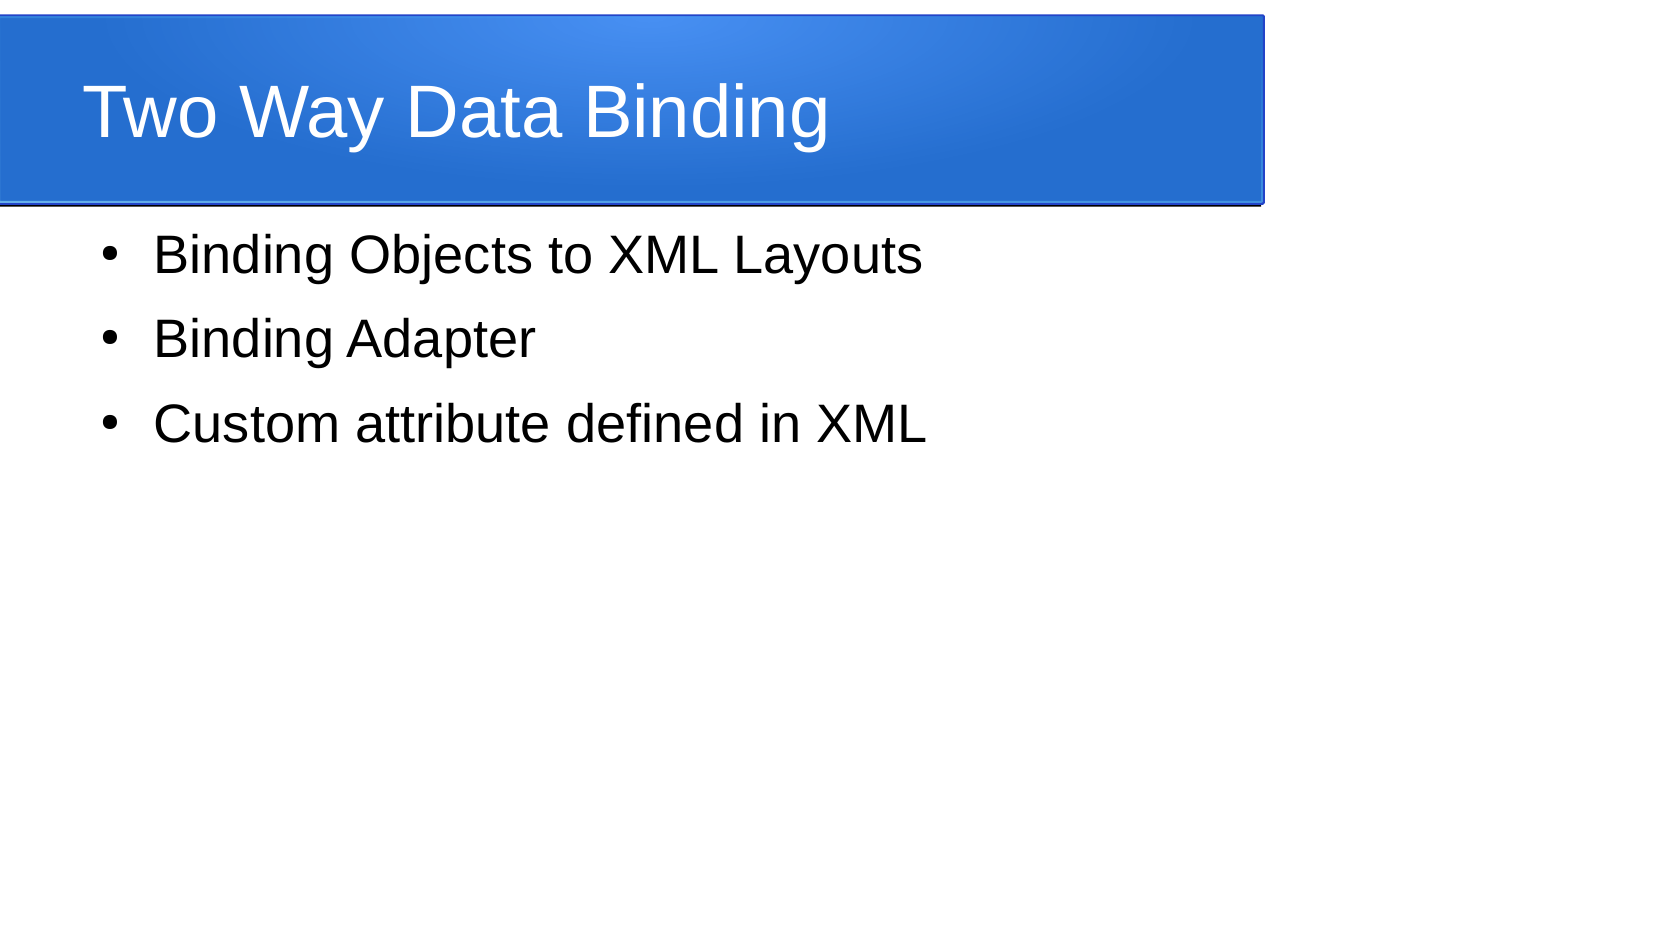

# Two Way Data Binding
Binding Objects to XML Layouts
Binding Adapter
Custom attribute defined in XML